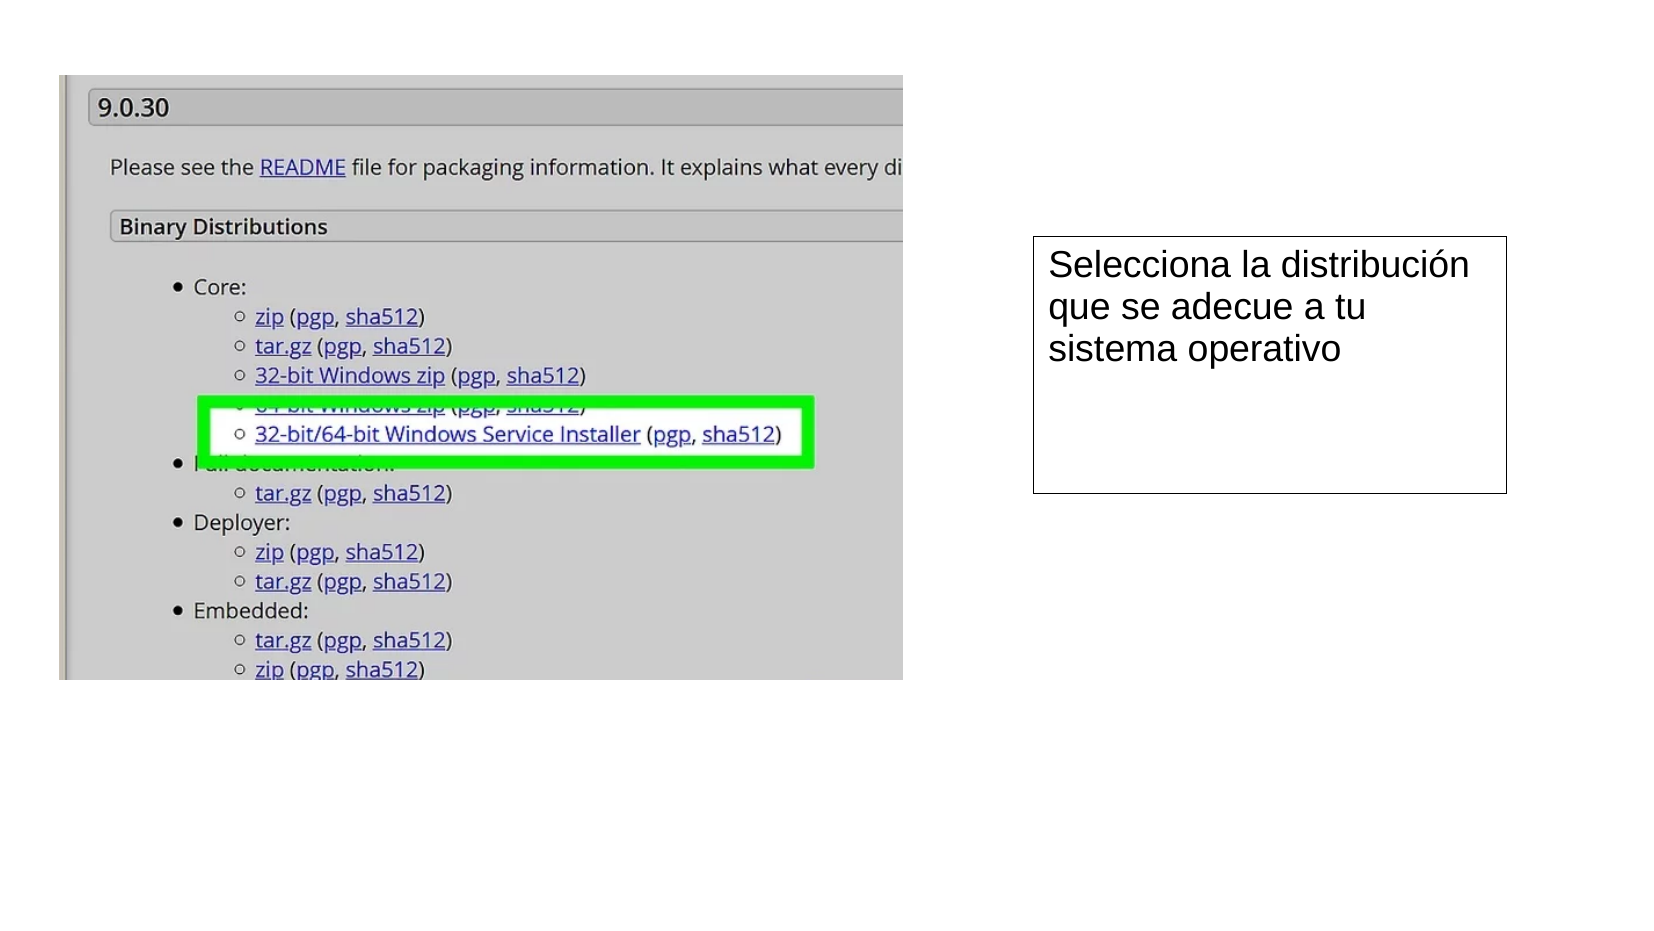

#
Selecciona la distribución que se adecue a tu sistema operativo